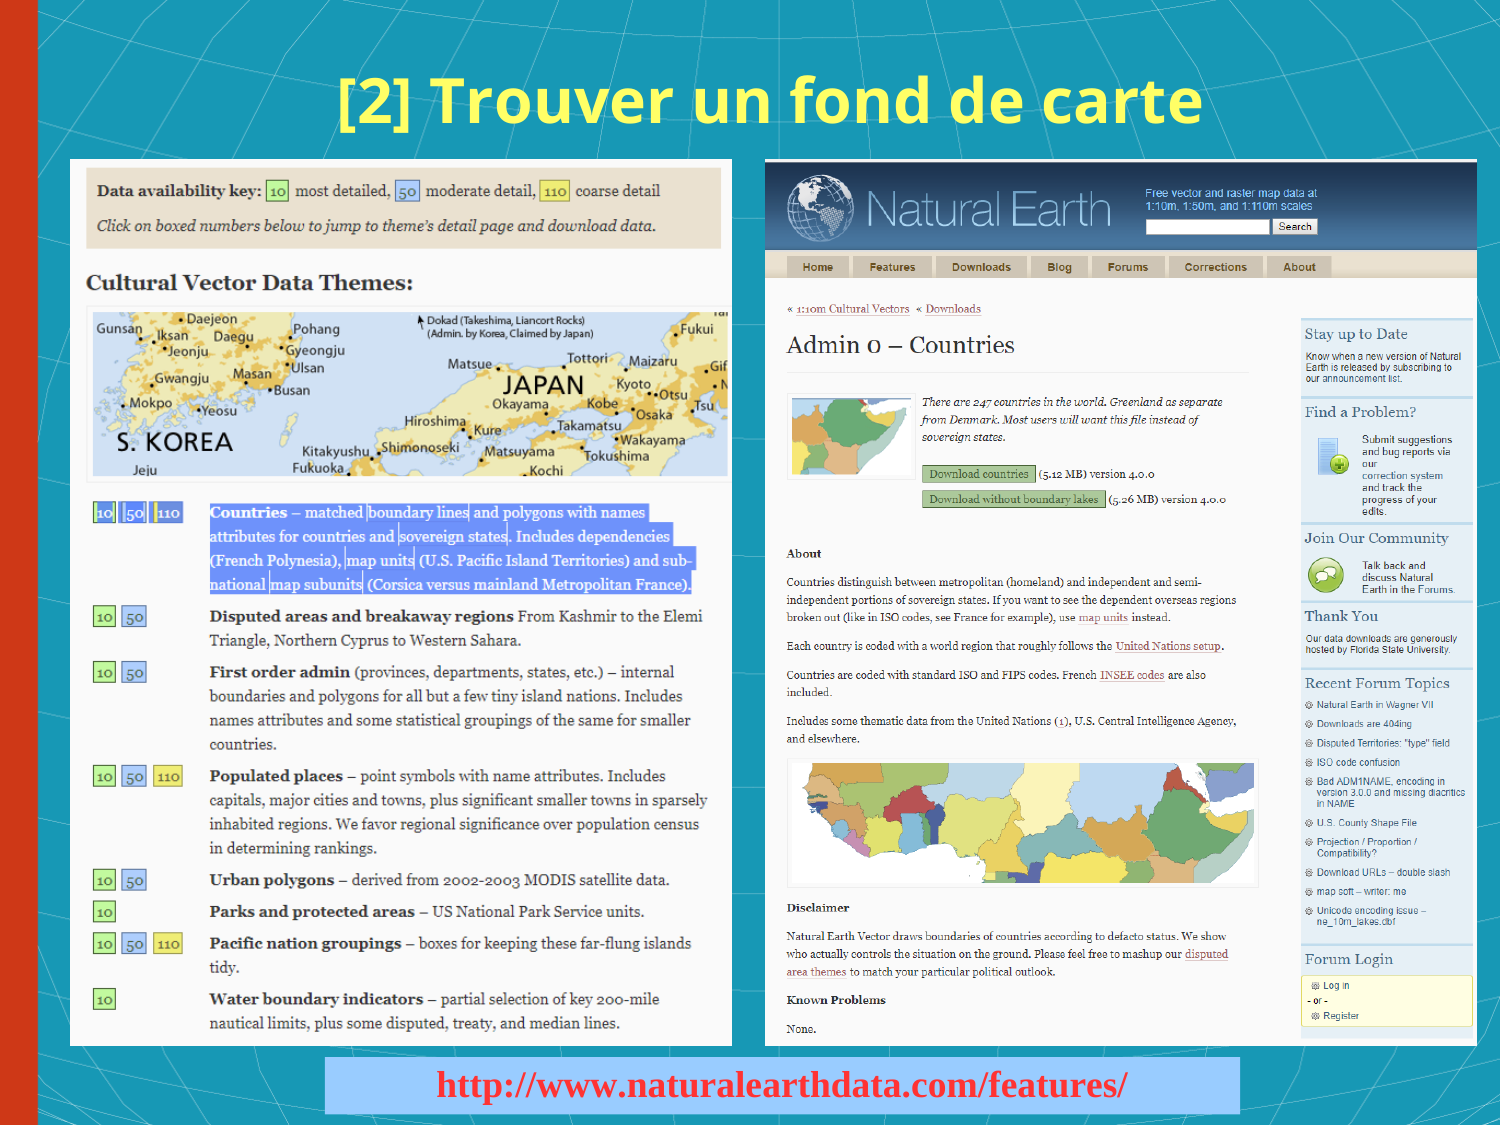

# [2] Trouver un fond de carte
http://www.naturalearthdata.com/features/